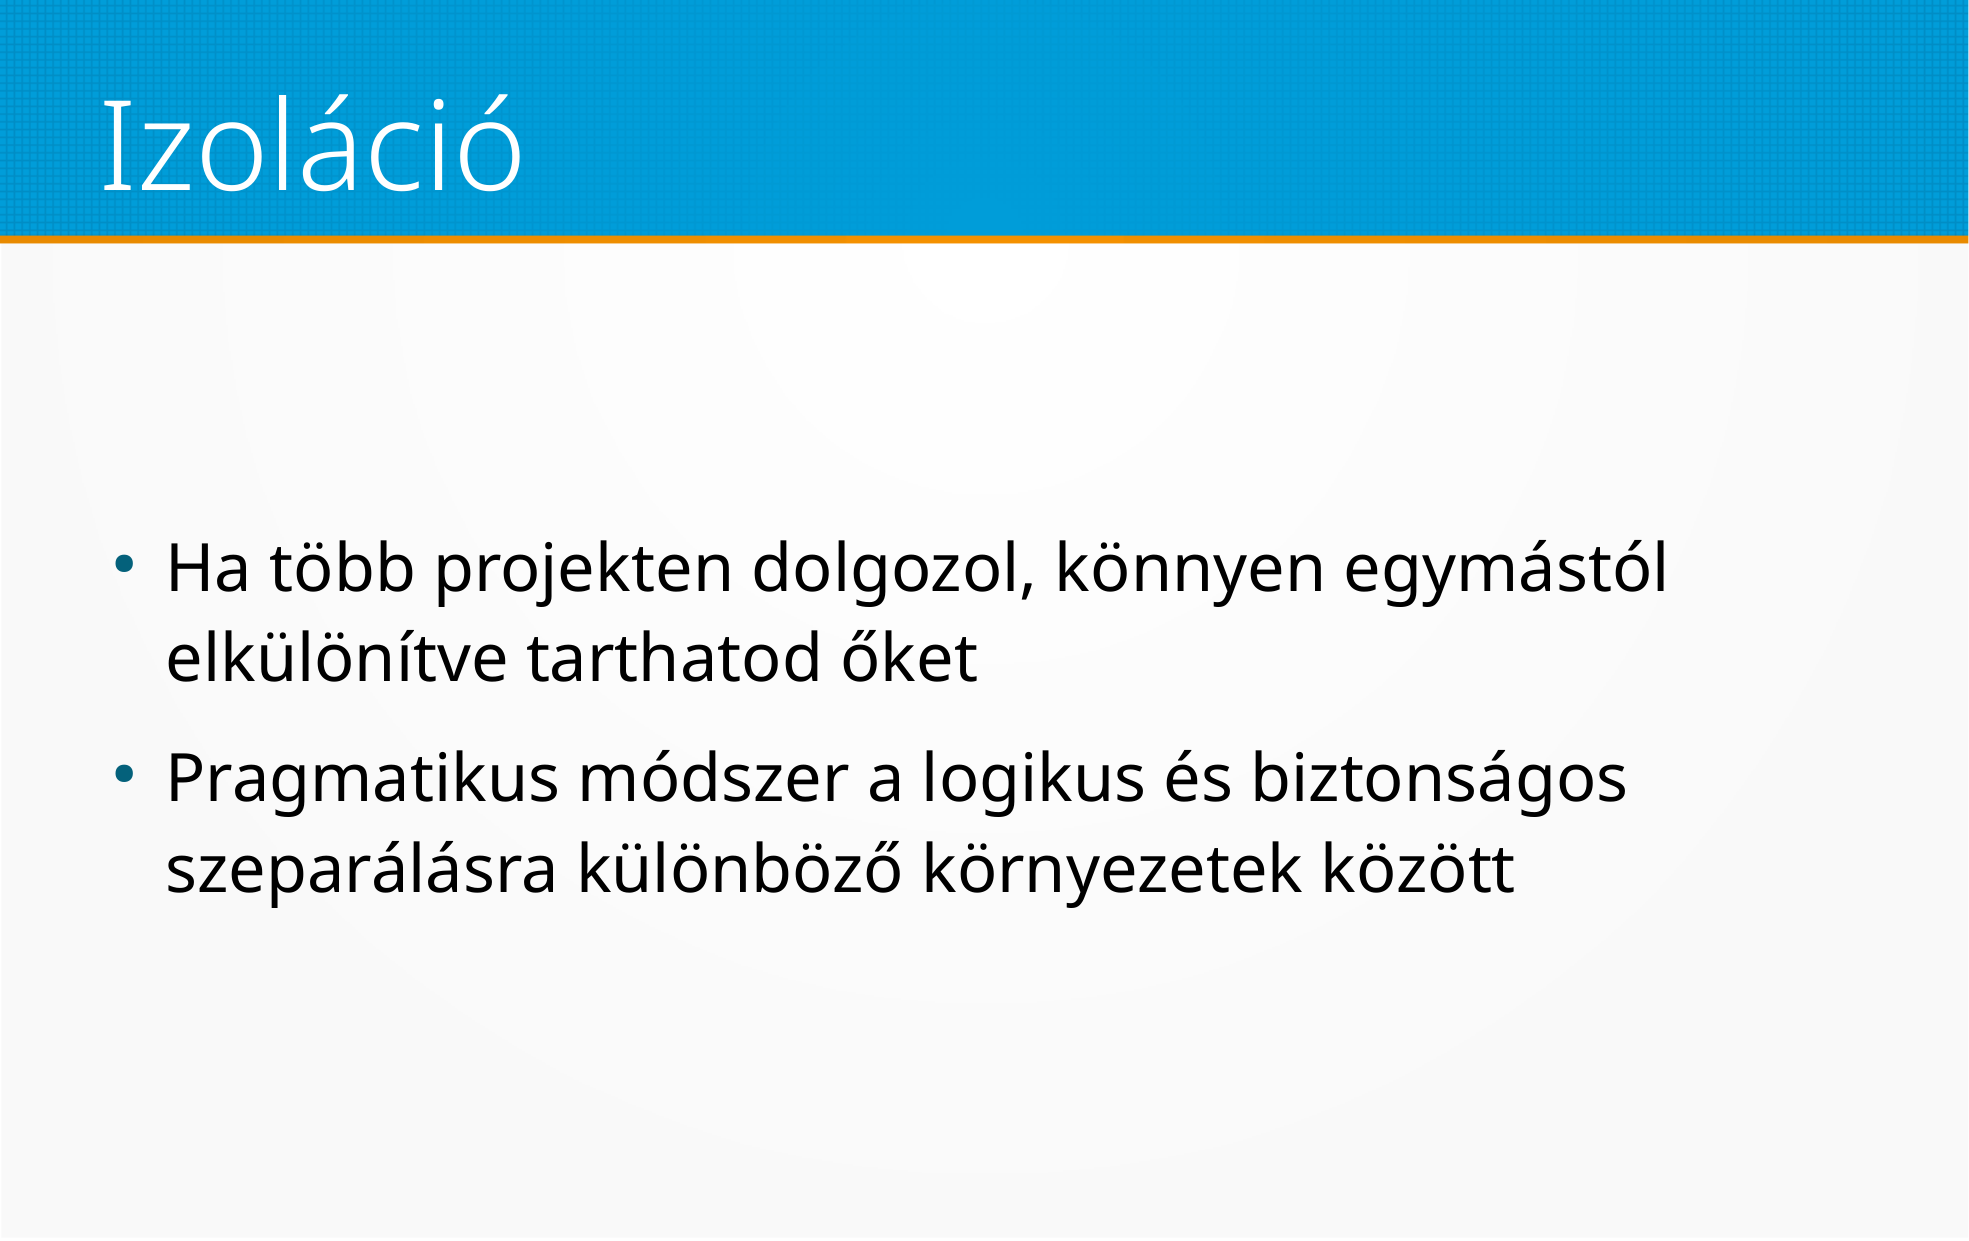

# Izoláció
Ha több projekten dolgozol, könnyen egymástól elkülönítve tarthatod őket
Pragmatikus módszer a logikus és biztonságos szeparálásra különböző környezetek között